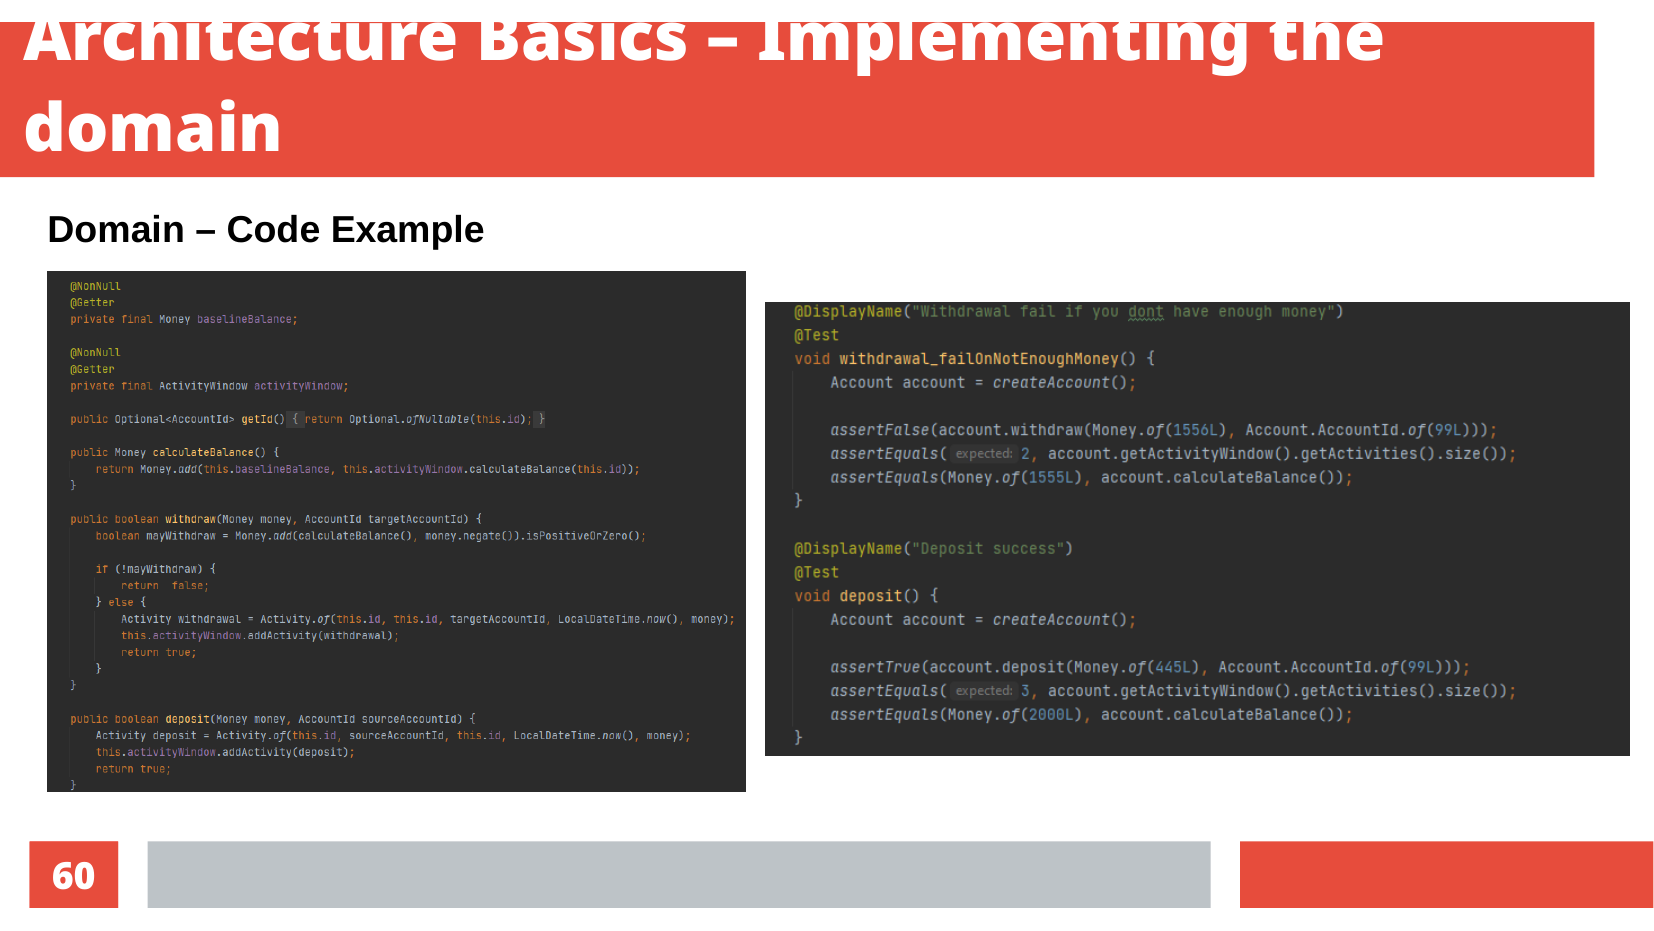

# Architecture Basics – Implementing the domain
Domain – Code Example
60